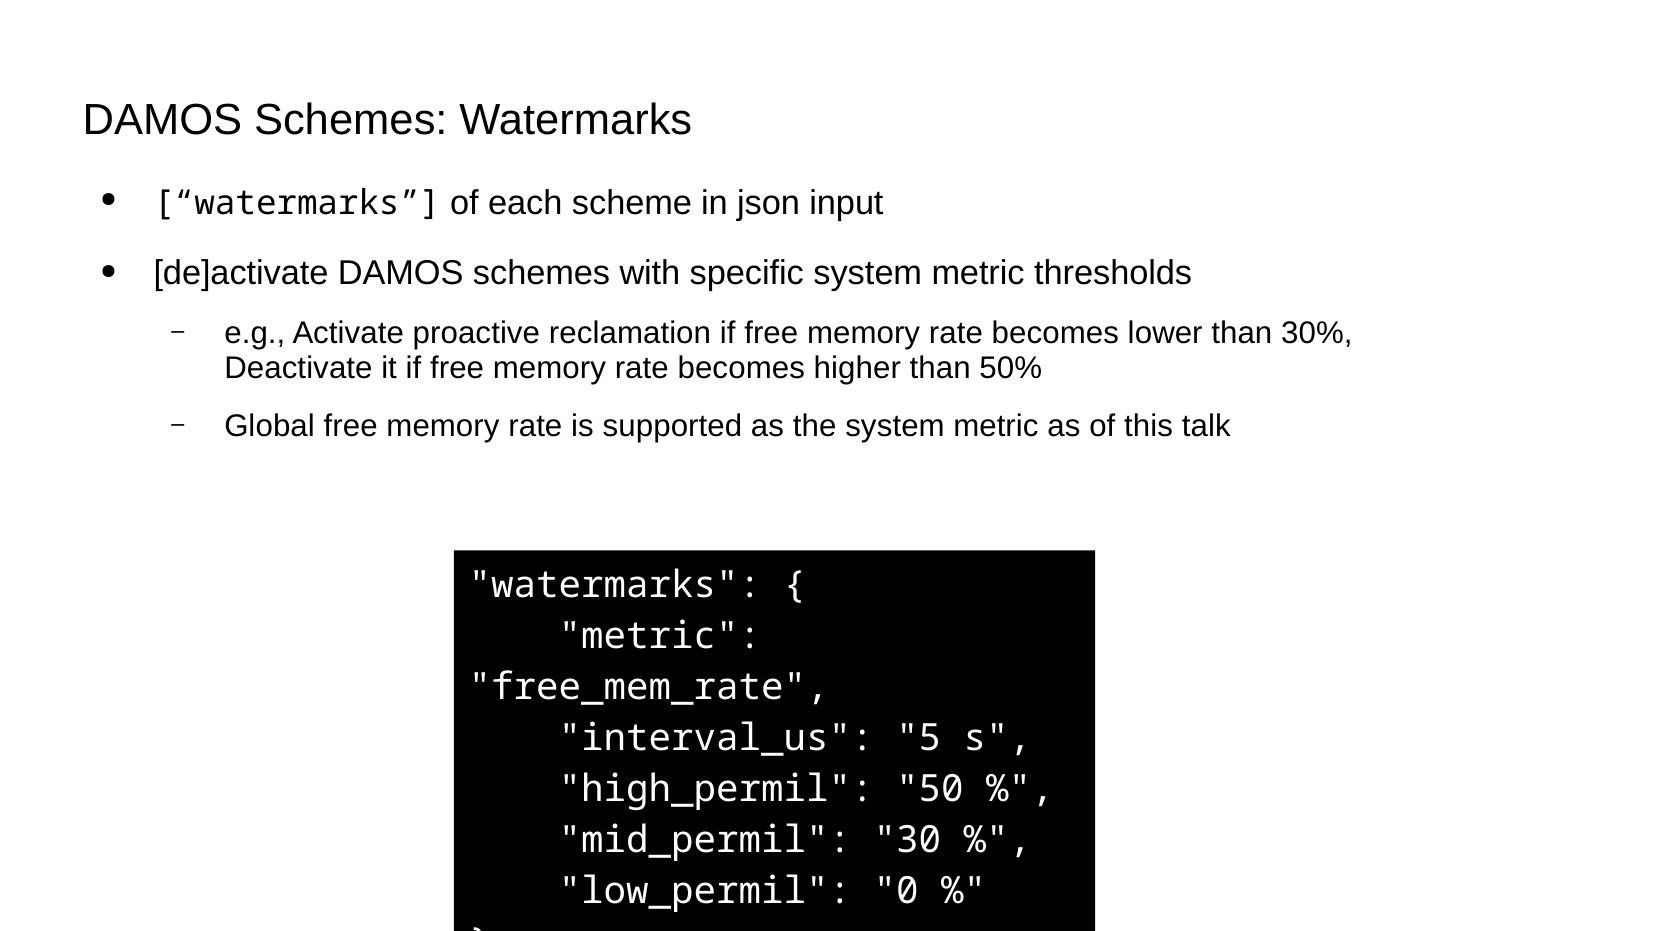

# DAMOS Schemes: Watermarks
[“watermarks”] of each scheme in json input
[de]activate DAMOS schemes with specific system metric thresholds
e.g., Activate proactive reclamation if free memory rate becomes lower than 30%,
Deactivate it if free memory rate becomes higher than 50%
Global free memory rate is supported as the system metric as of this talk
"watermarks": {
 "metric": "free_mem_rate",
 "interval_us": "5 s",
 "high_permil": "50 %",
 "mid_permil": "30 %",
 "low_permil": "0 %"
},